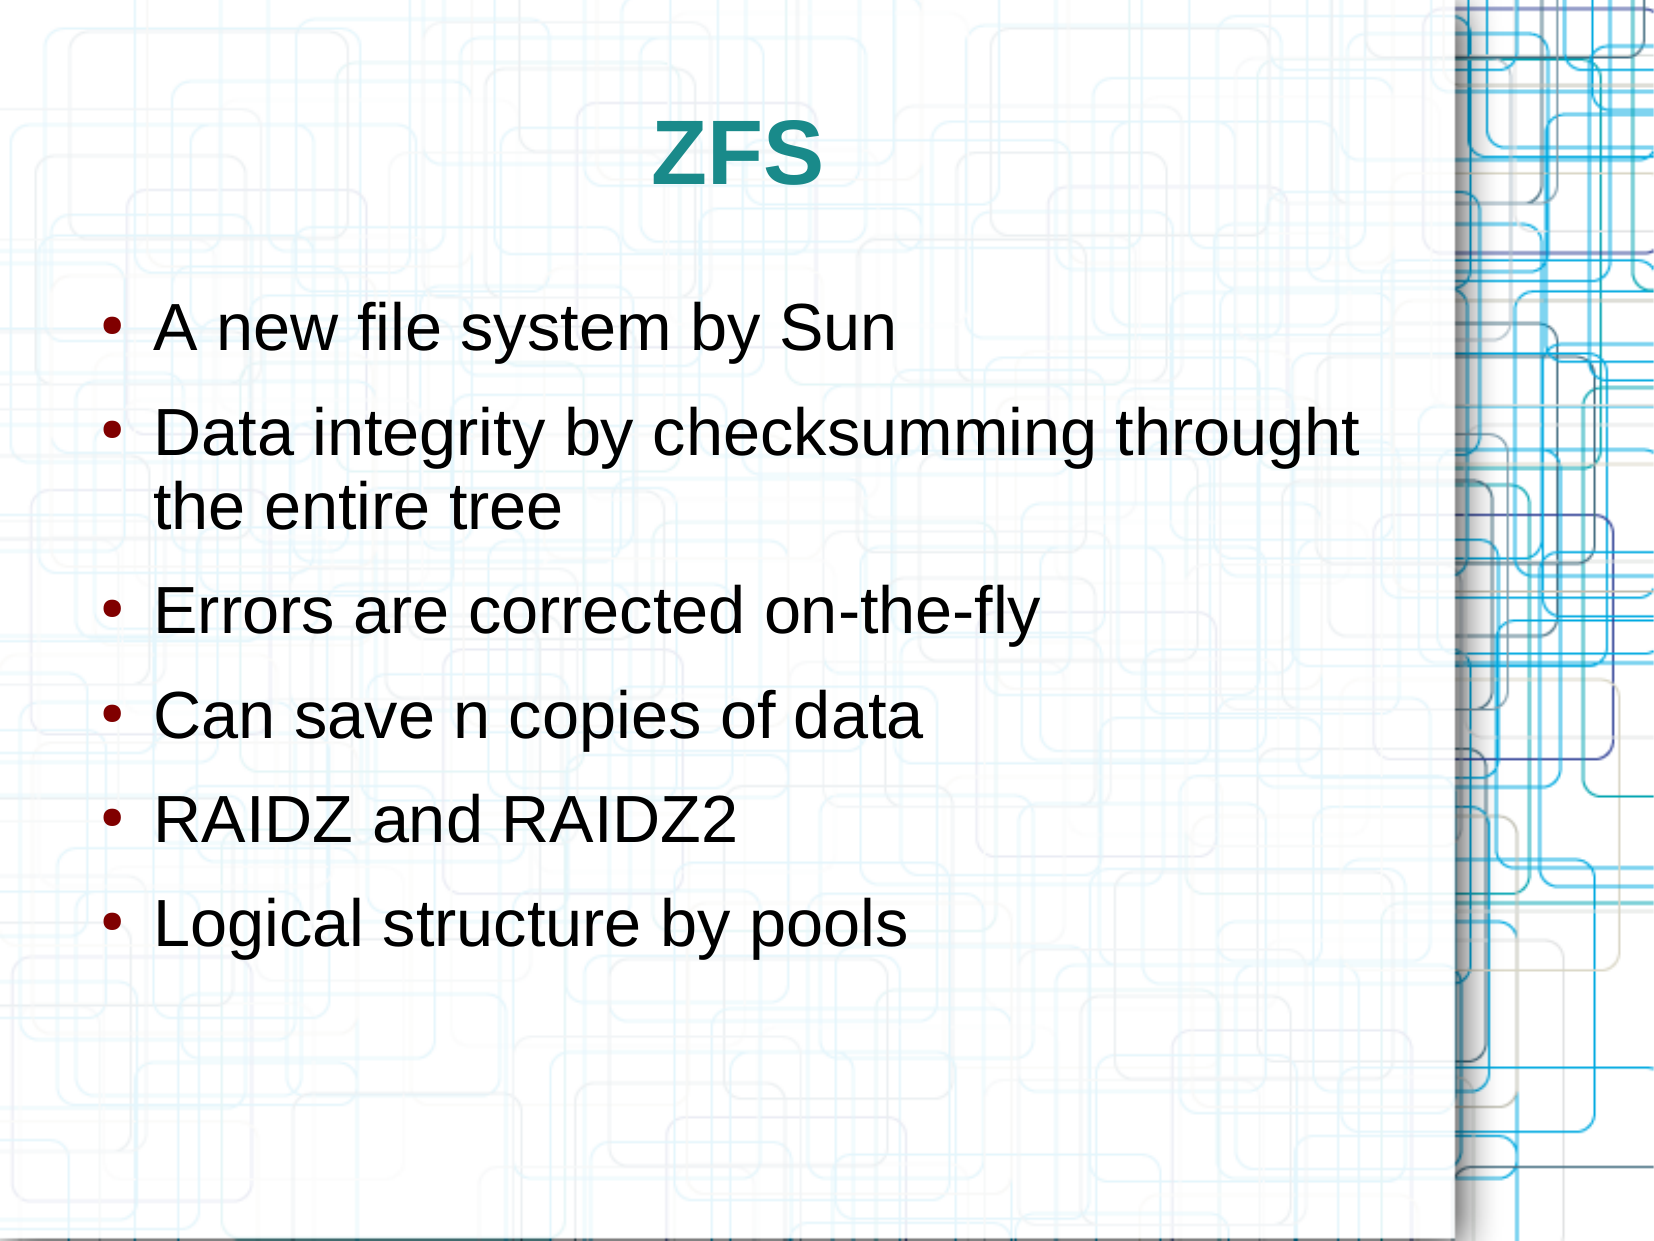

# ZFS
A new file system by Sun
Data integrity by checksumming throught the entire tree
Errors are corrected on-the-fly
Can save n copies of data
RAIDZ and RAIDZ2
Logical structure by pools